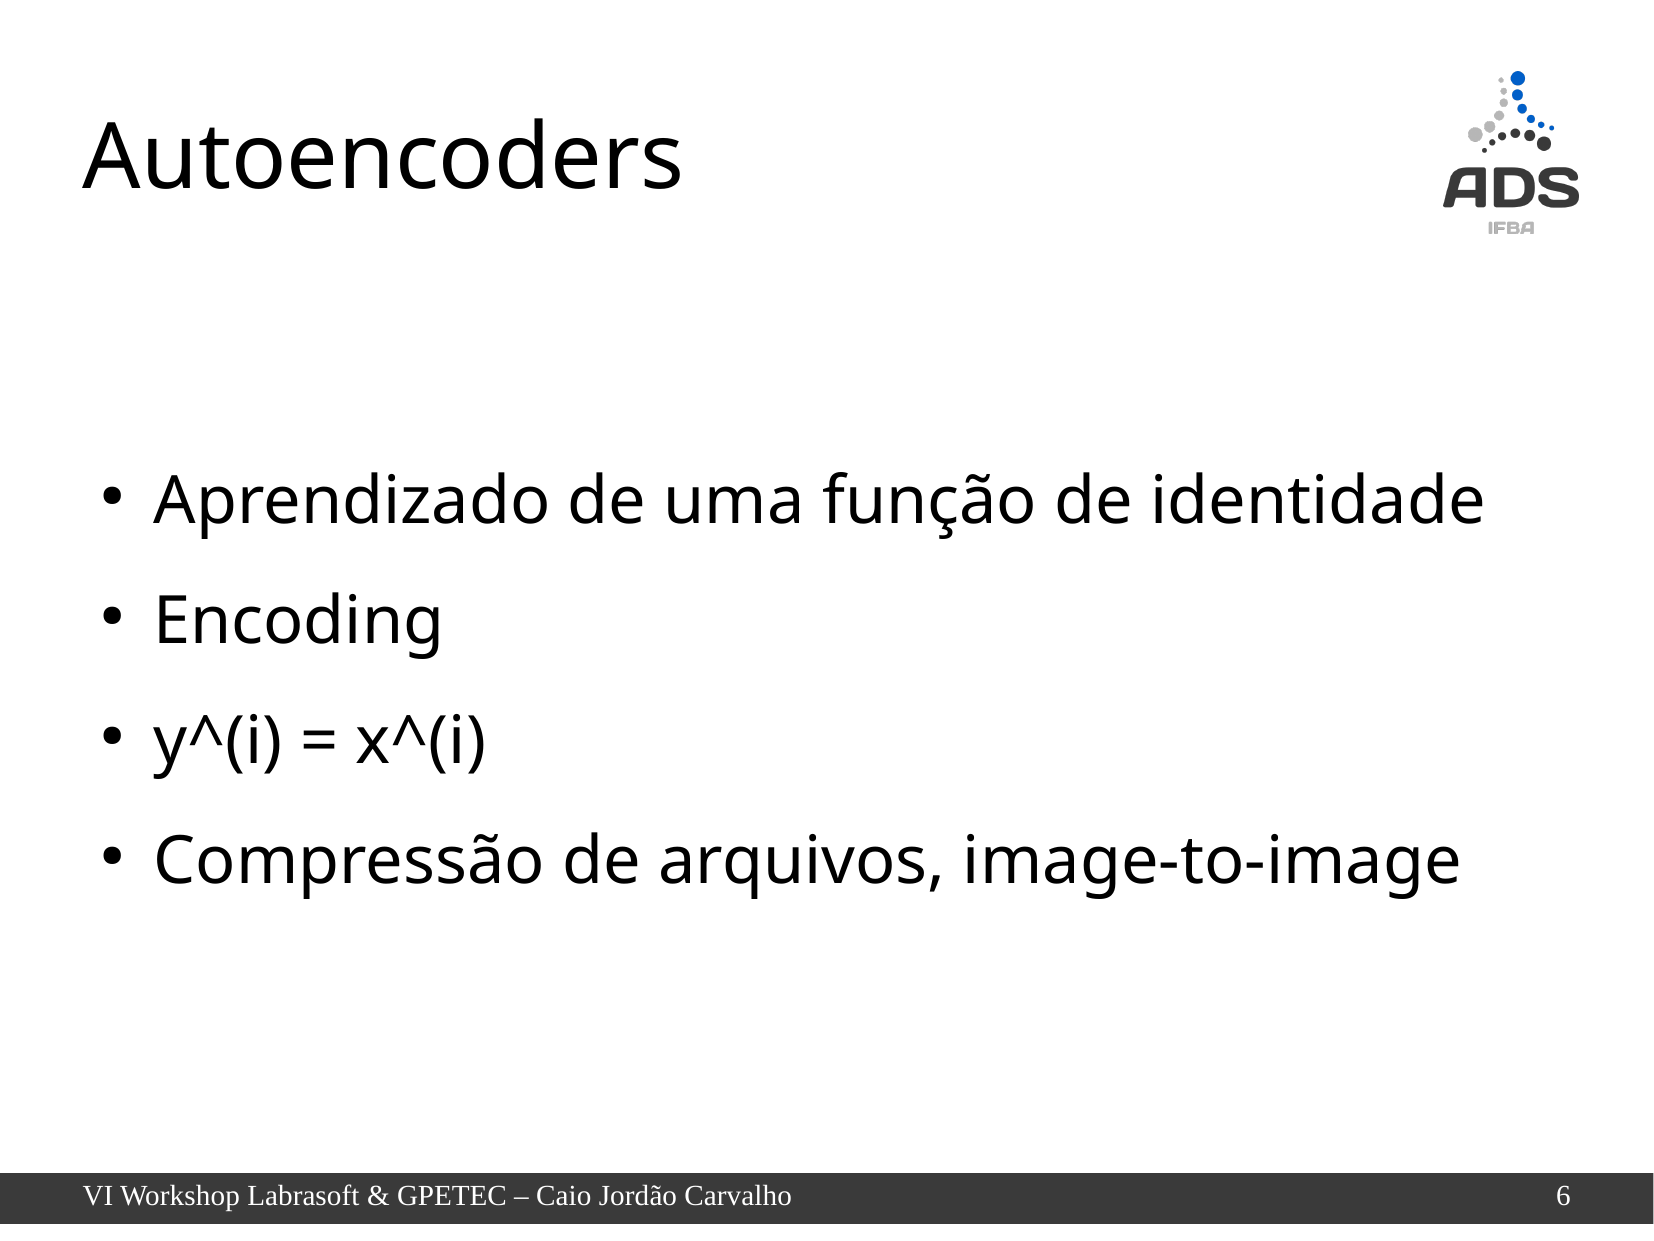

# Autoencoders
Aprendizado de uma função de identidade
Encoding
y^(i) = x^(i)
Compressão de arquivos, image-to-image
6